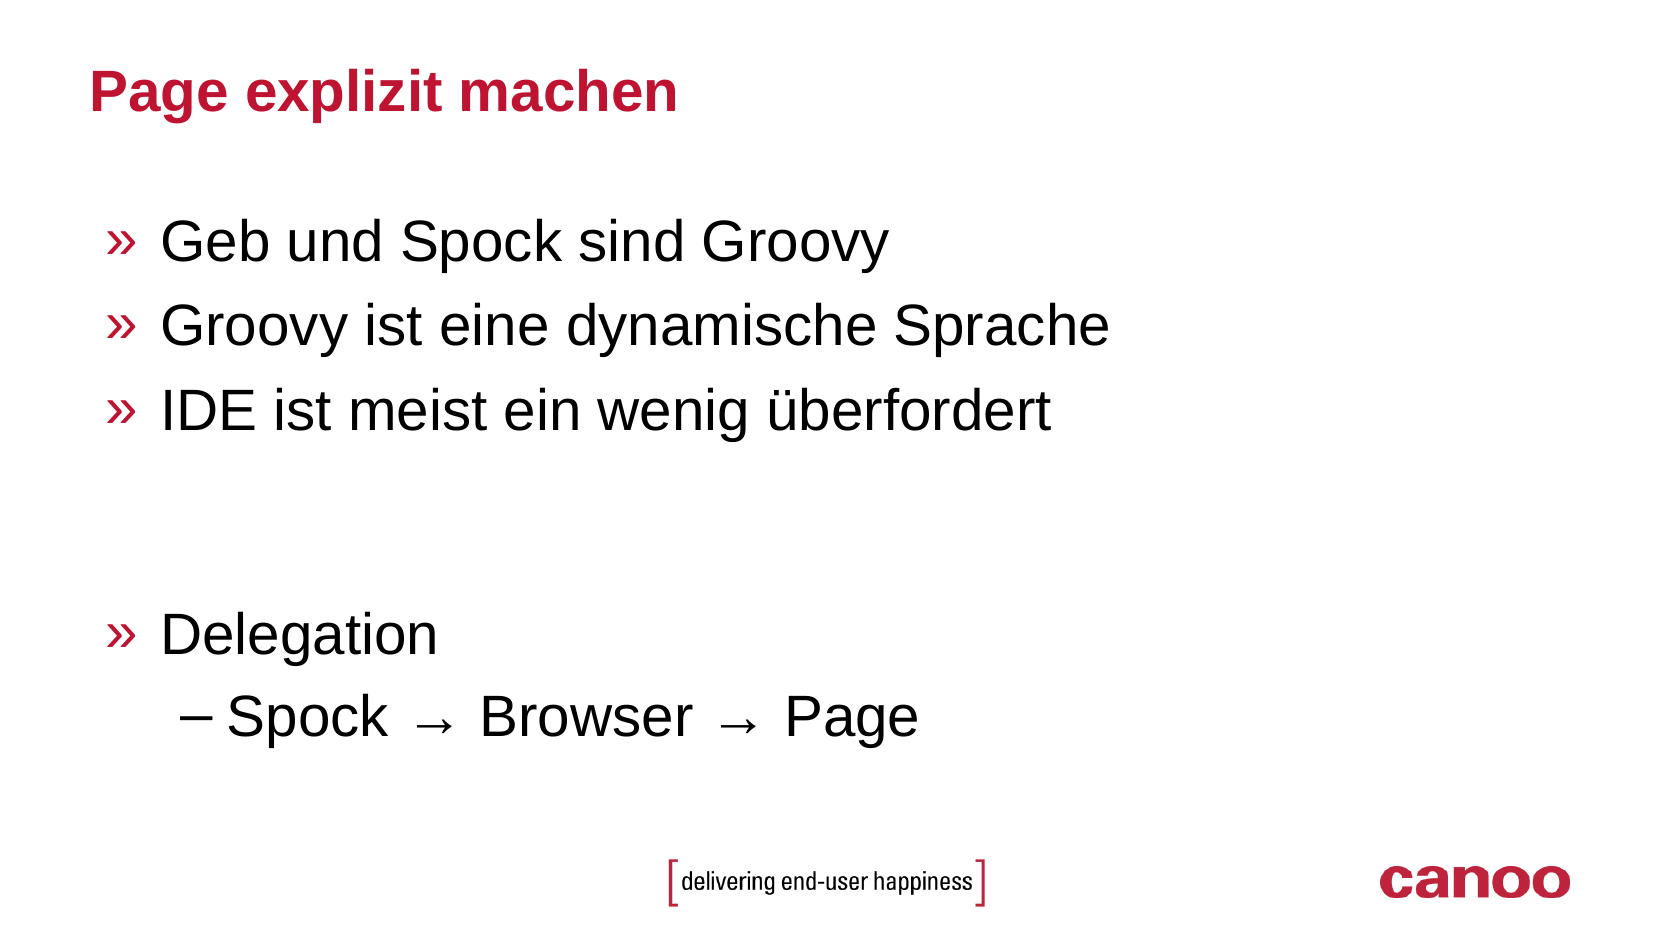

# Page explizit machen
Geb und Spock sind Groovy
Groovy ist eine dynamische Sprache
IDE ist meist ein wenig überfordert
Delegation
Spock → Browser → Page